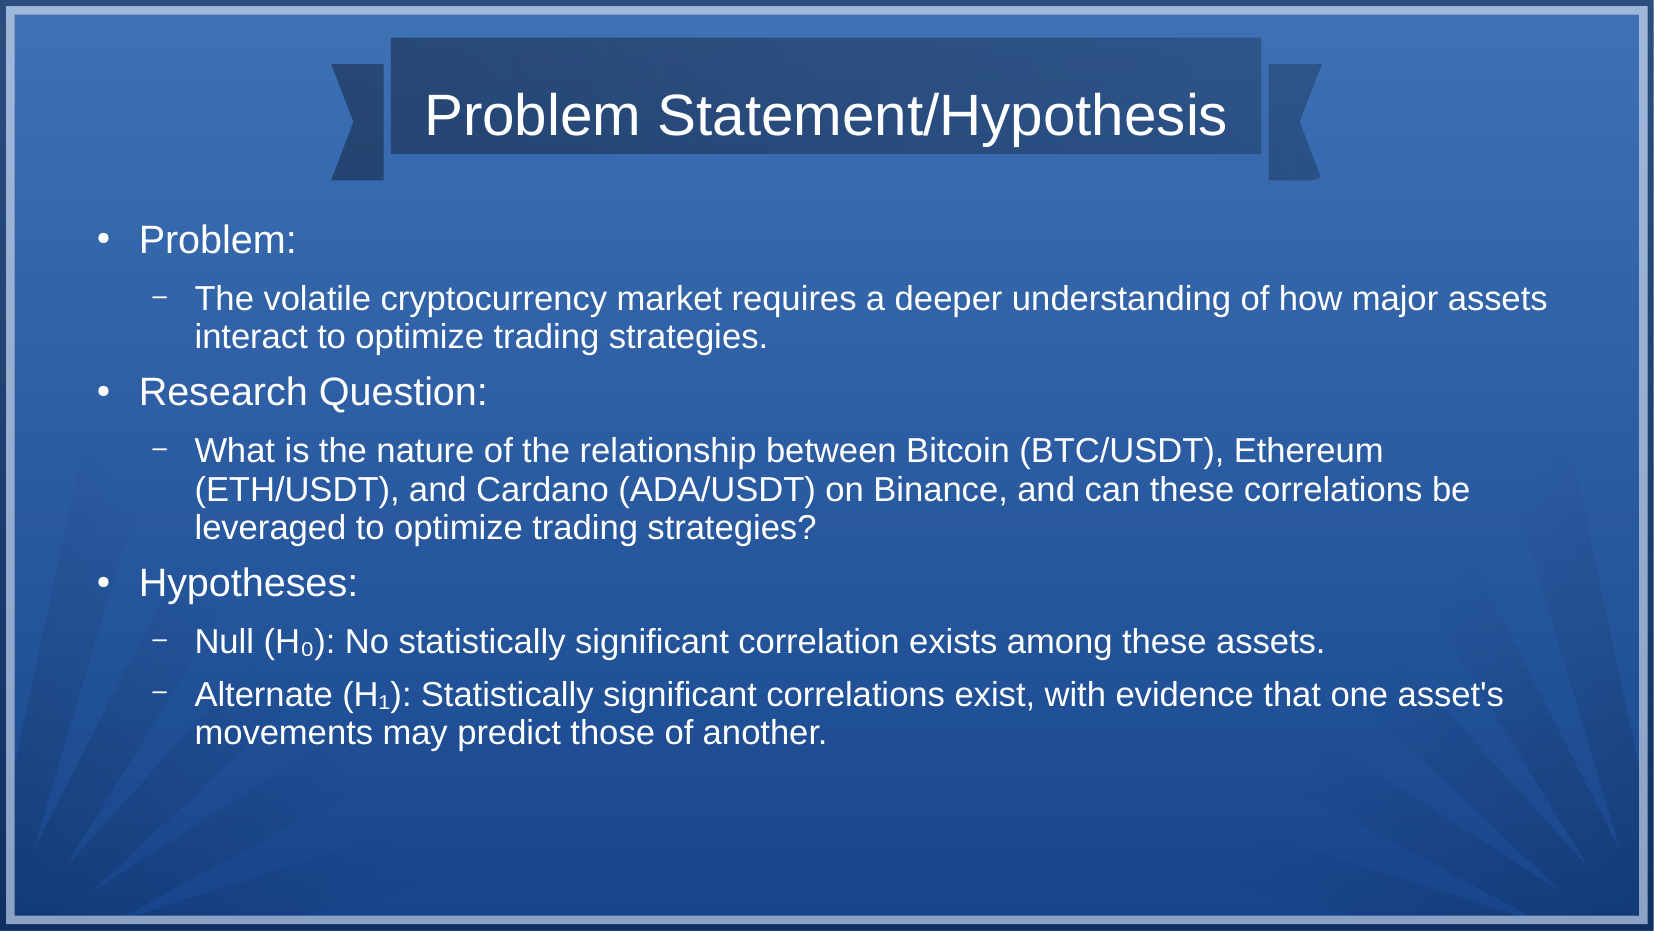

# Problem Statement/Hypothesis
Problem:
The volatile cryptocurrency market requires a deeper understanding of how major assets interact to optimize trading strategies.
Research Question:
What is the nature of the relationship between Bitcoin (BTC/USDT), Ethereum (ETH/USDT), and Cardano (ADA/USDT) on Binance, and can these correlations be leveraged to optimize trading strategies?
Hypotheses:
Null (H₀): No statistically significant correlation exists among these assets.
Alternate (H₁): Statistically significant correlations exist, with evidence that one asset's movements may predict those of another.